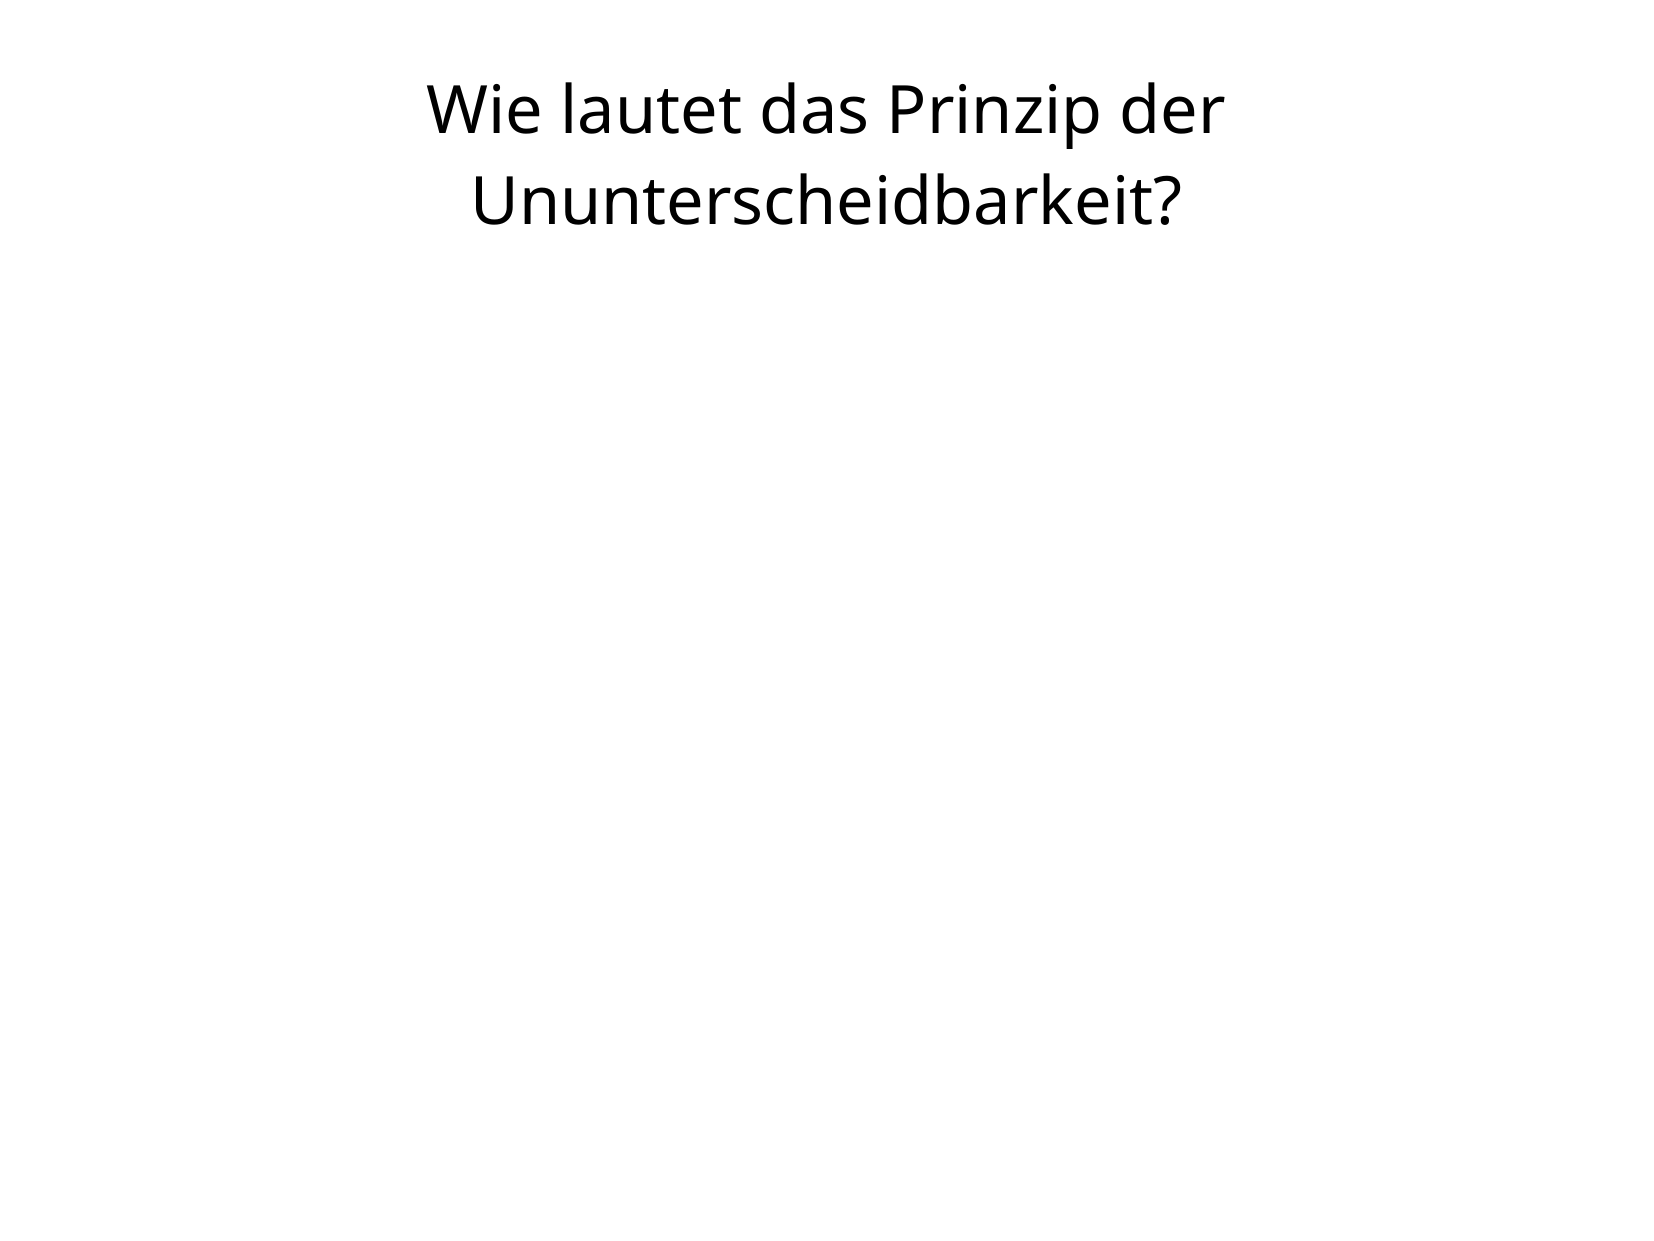

# Wie lautet das Prinzip der Ununterscheidbarkeit?